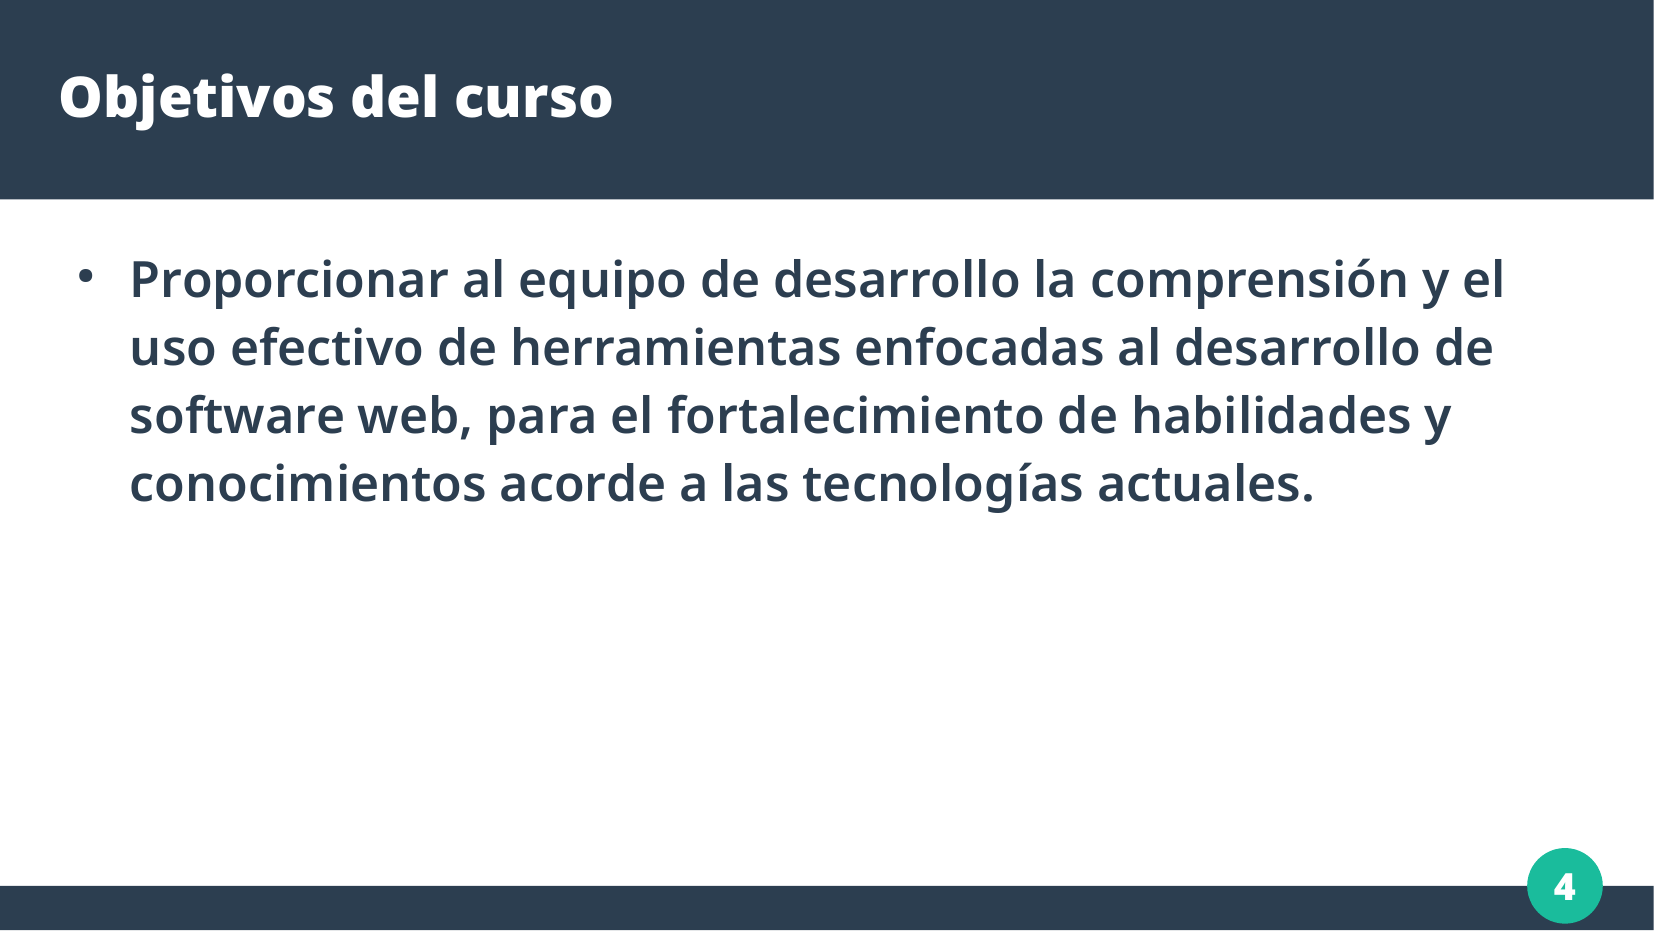

# Objetivos del curso
Proporcionar al equipo de desarrollo la comprensión y el uso efectivo de herramientas enfocadas al desarrollo de software web, para el fortalecimiento de habilidades y conocimientos acorde a las tecnologías actuales.